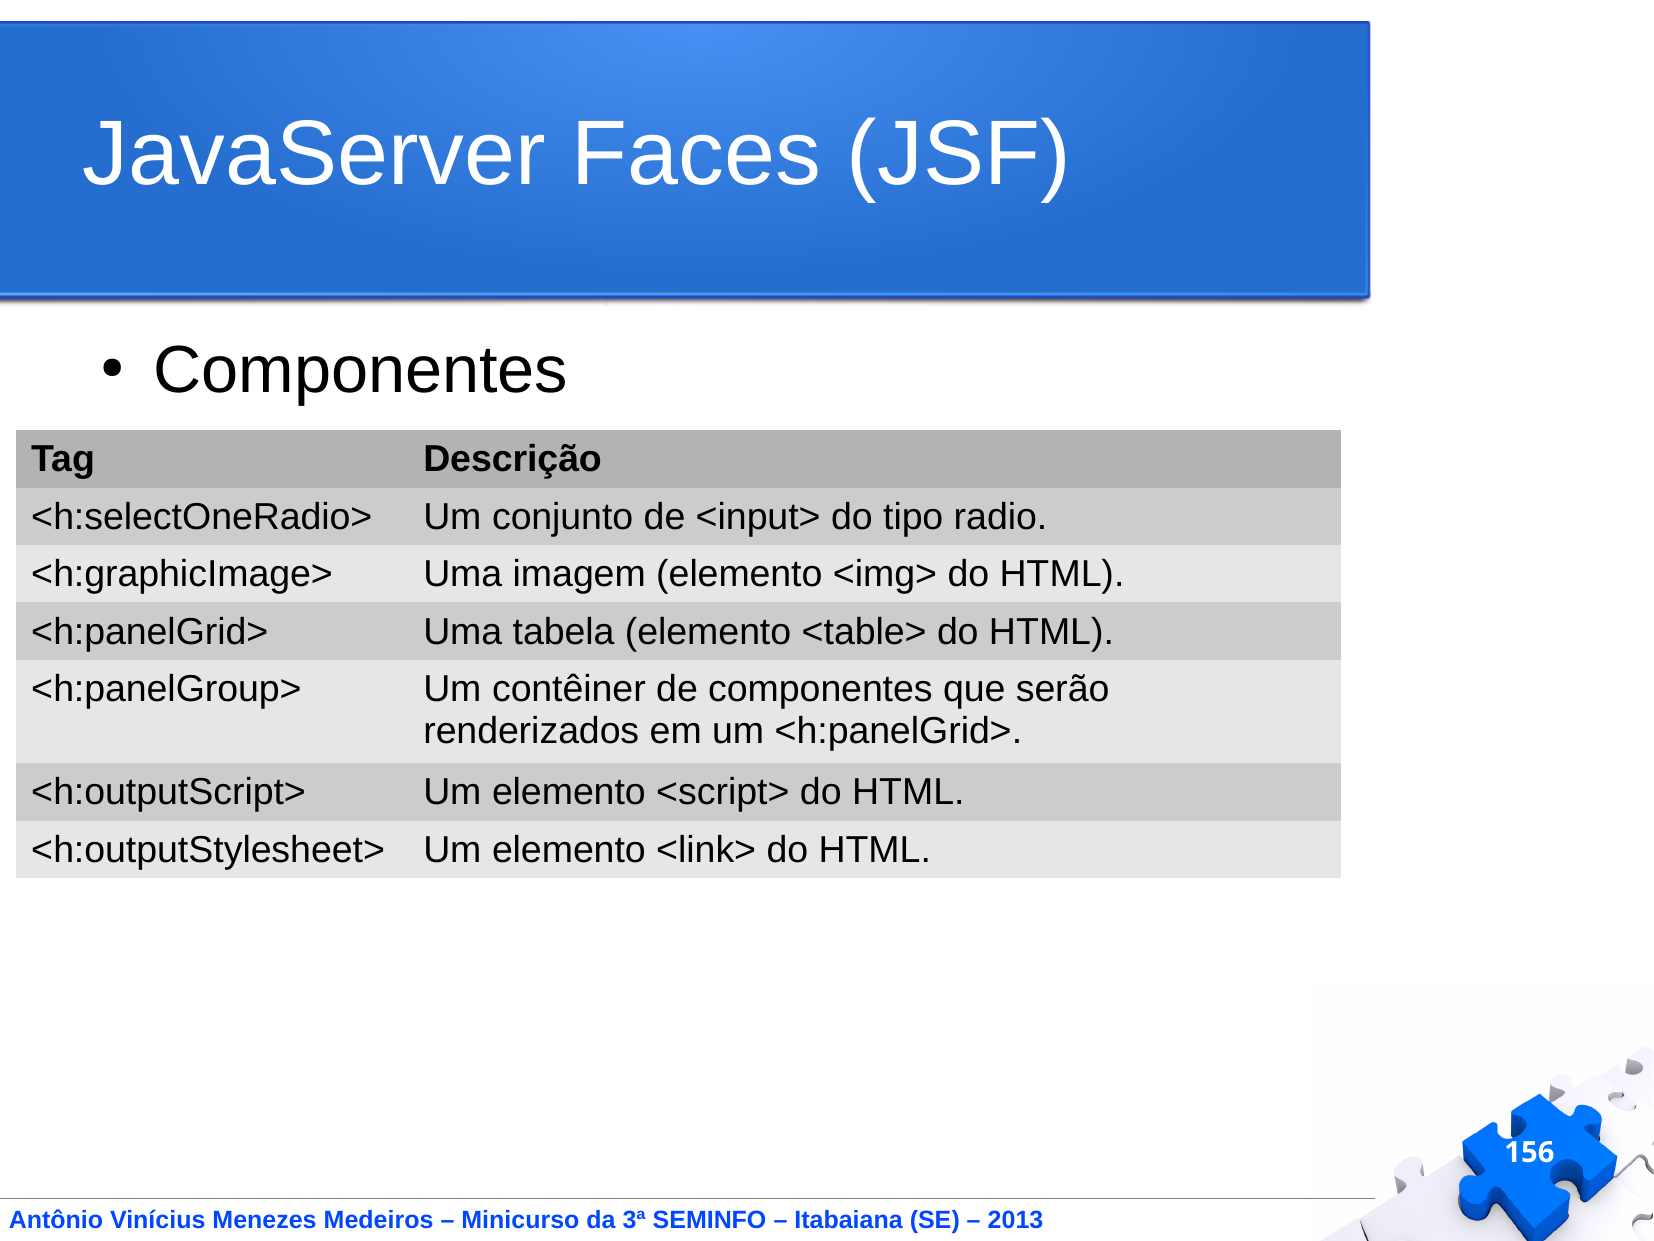

# JavaServer Faces (JSF)
Componentes
| Tag | Descrição |
| --- | --- |
| <h:selectOneRadio> | Um conjunto de <input> do tipo radio. |
| <h:graphicImage> | Uma imagem (elemento <img> do HTML). |
| <h:panelGrid> | Uma tabela (elemento <table> do HTML). |
| <h:panelGroup> | Um contêiner de componentes que serão renderizados em um <h:panelGrid>. |
| <h:outputScript> | Um elemento <script> do HTML. |
| <h:outputStylesheet> | Um elemento <link> do HTML. |
156